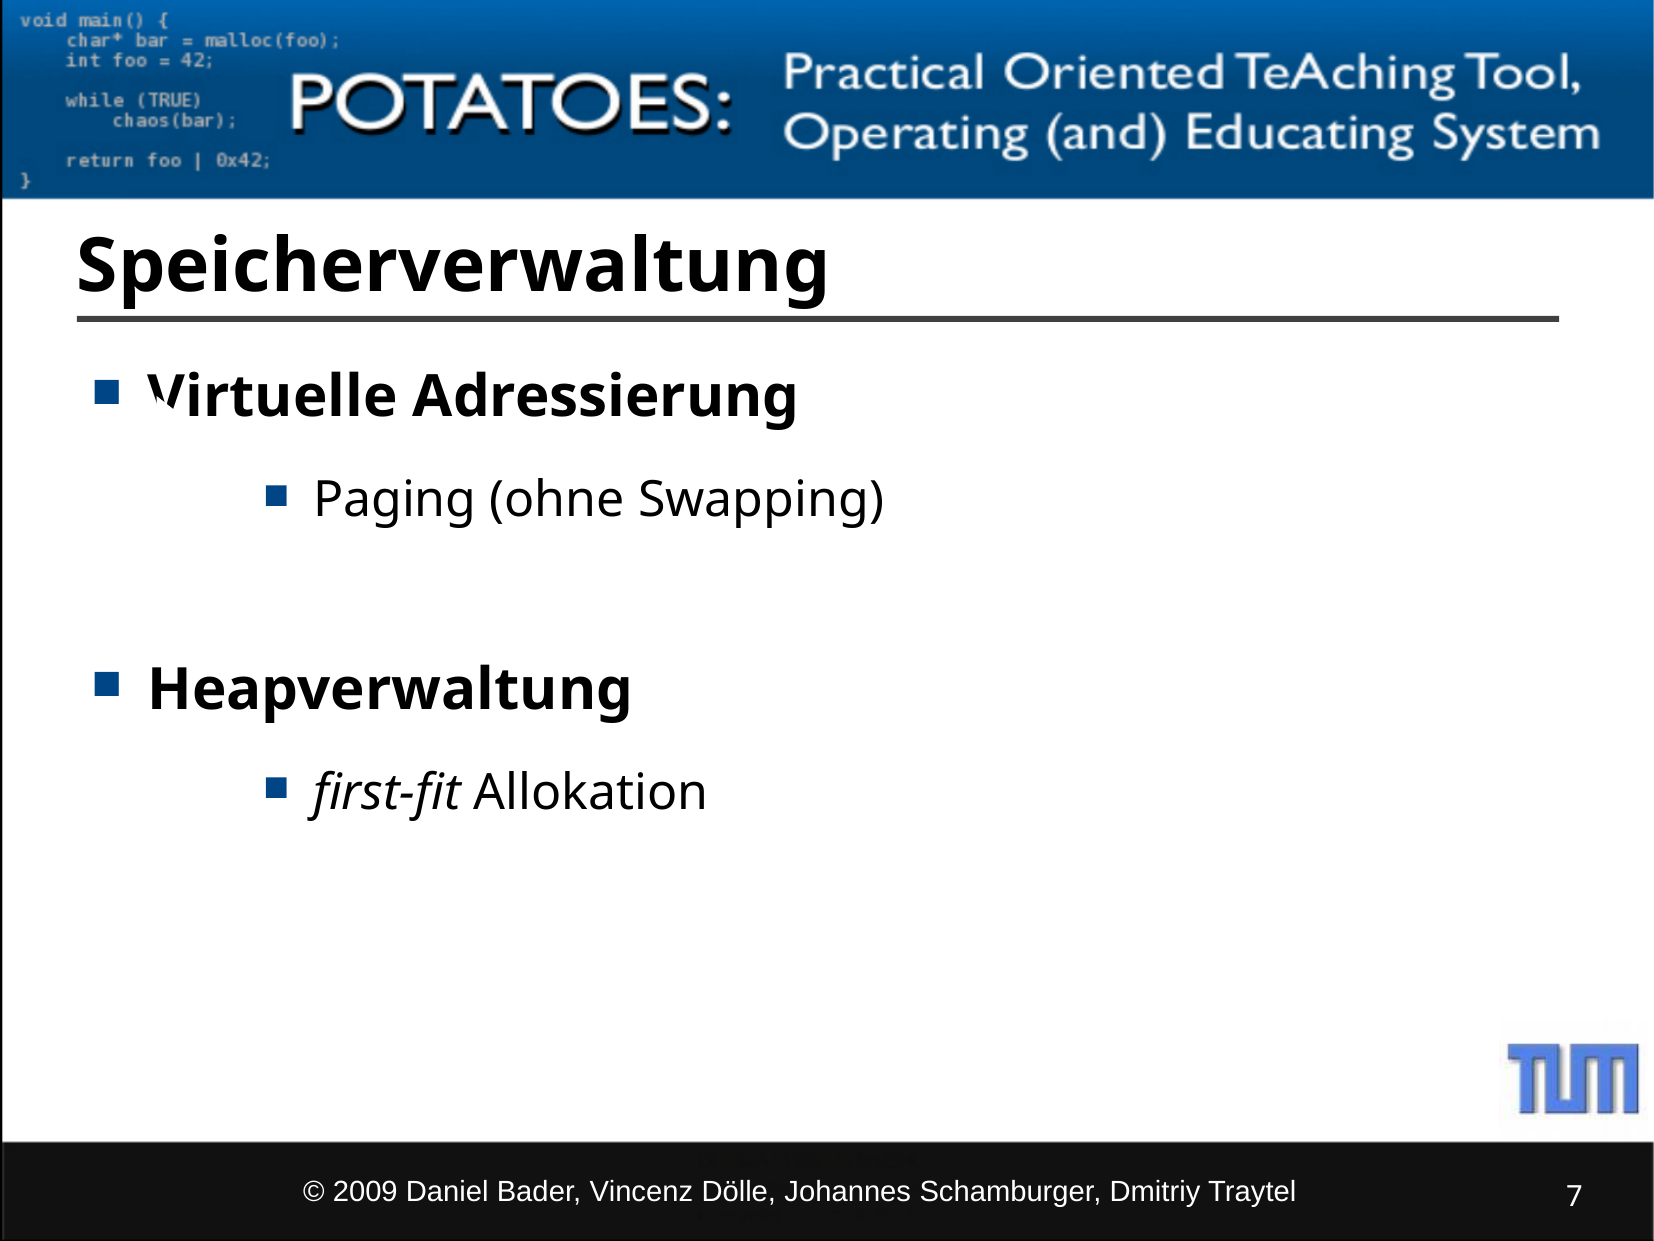

# Speicherverwaltung
Virtuelle Adressierung
Paging (ohne Swapping)
Heapverwaltung
first-fit Allokation
7